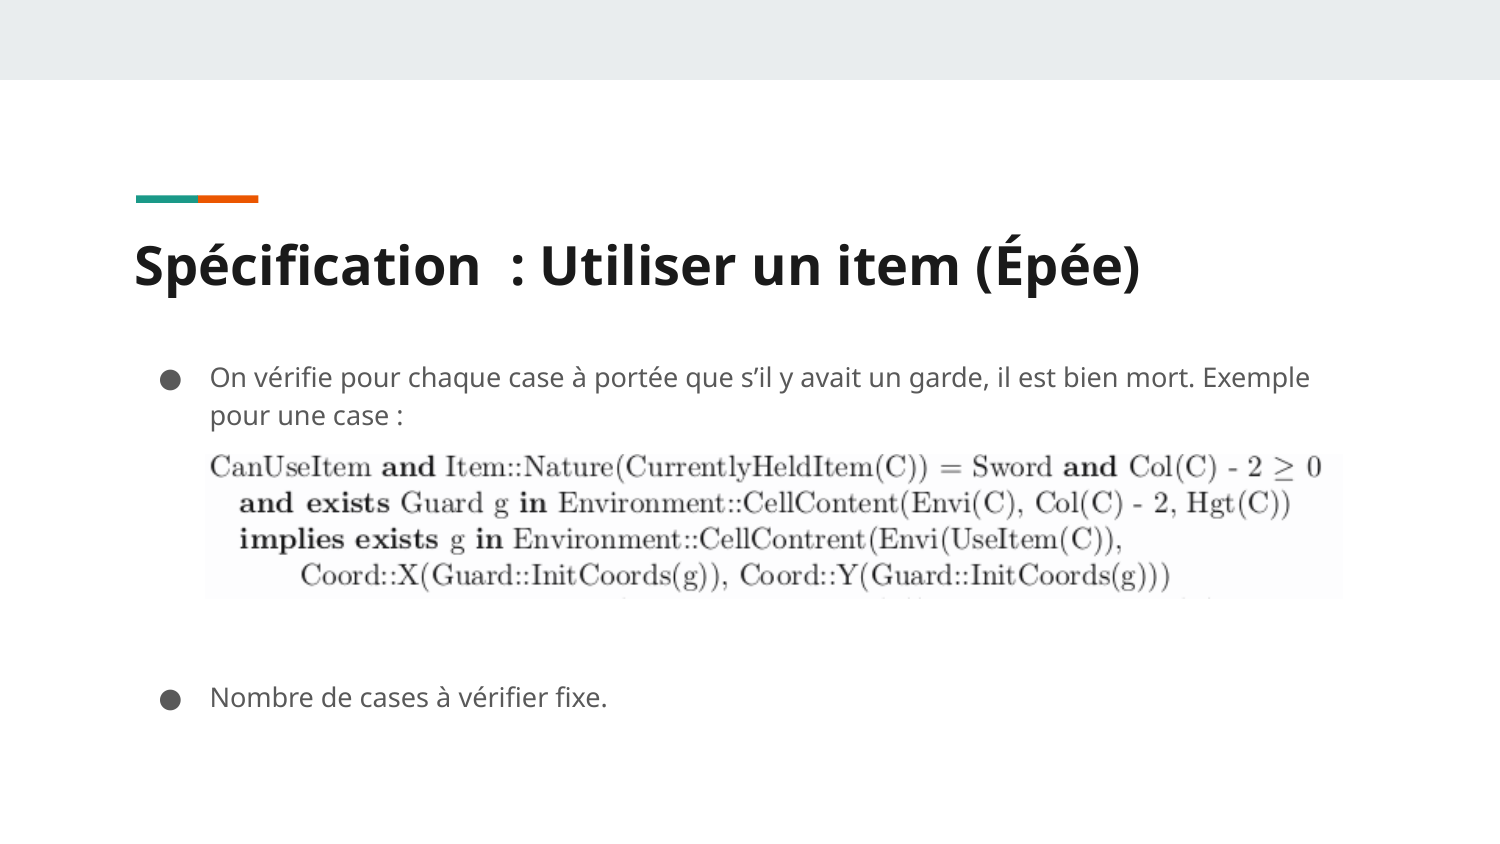

# Spécification : Utiliser un item (Épée)
On vérifie pour chaque case à portée que s’il y avait un garde, il est bien mort. Exemple pour une case :
Nombre de cases à vérifier fixe.